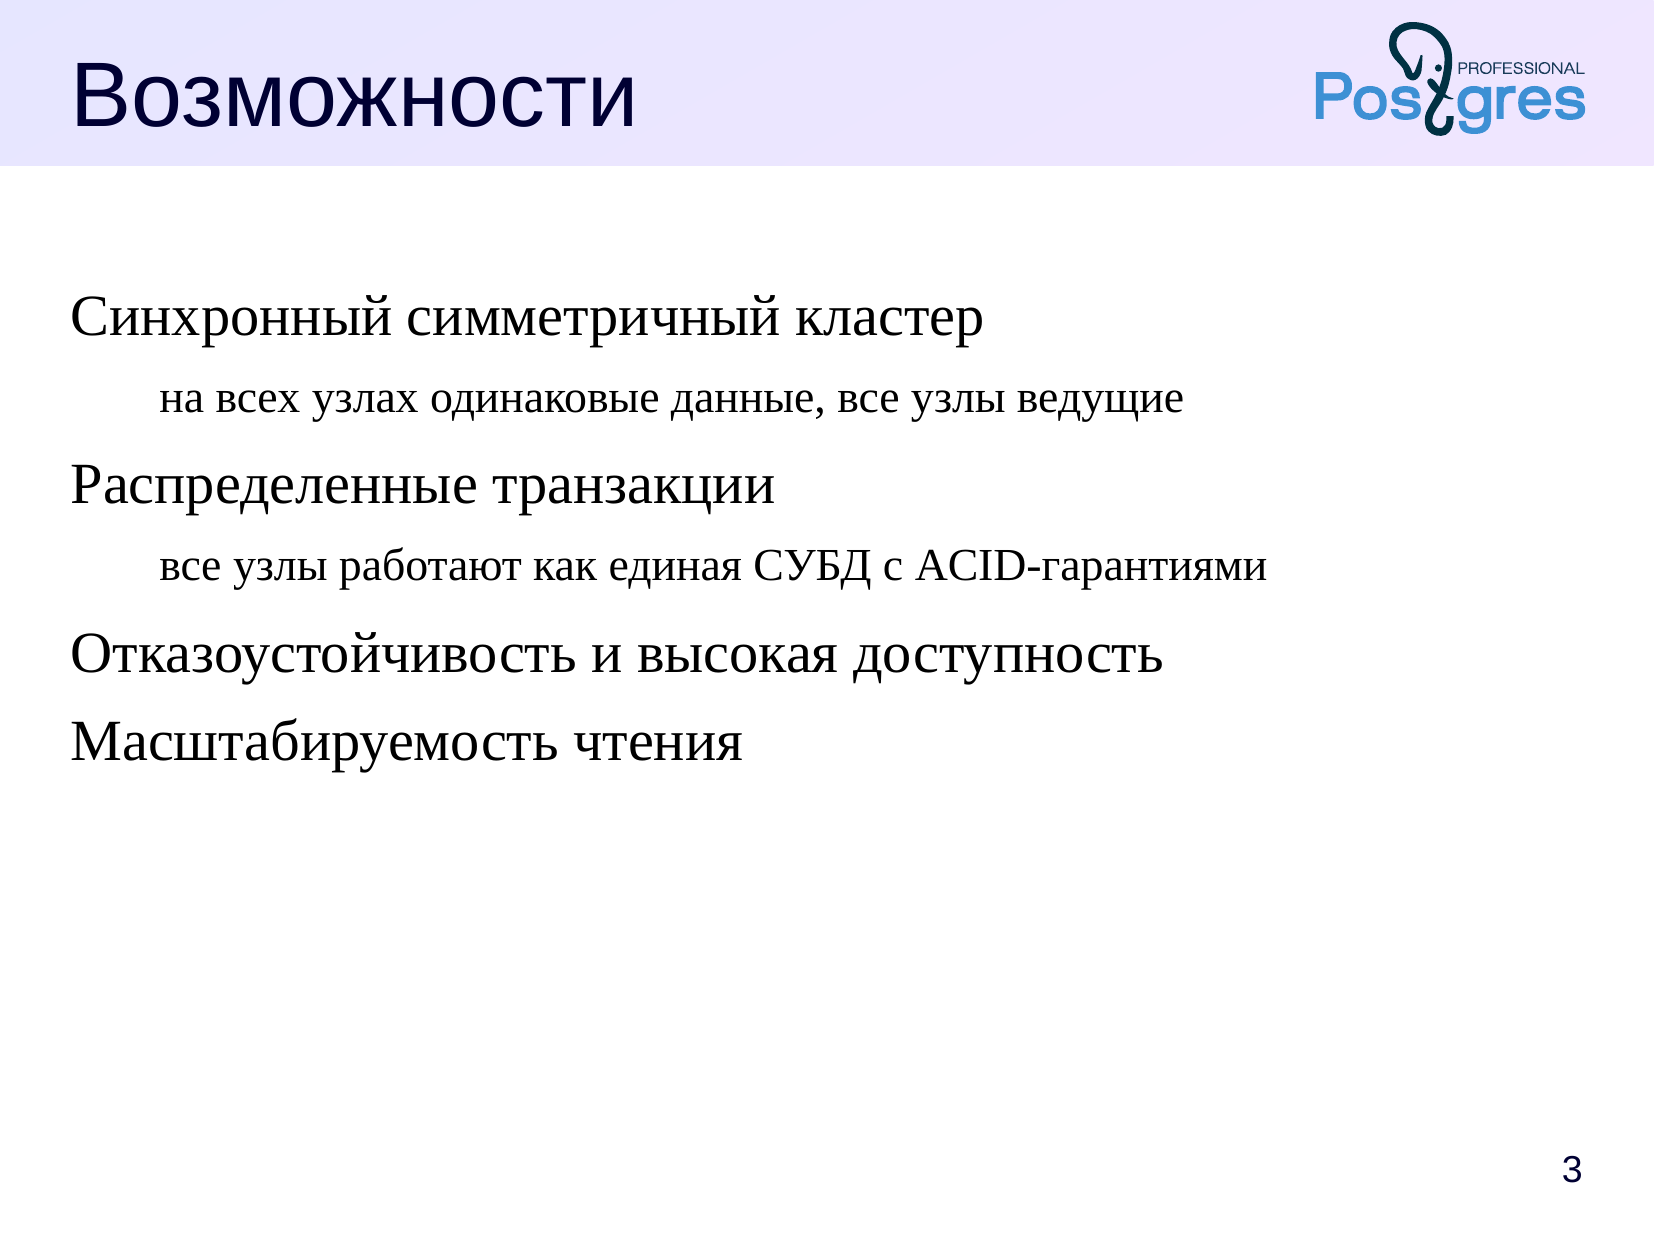

# Возможности
Синхронный симметричный кластер
на всех узлах одинаковые данные, все узлы ведущие
Распределенные транзакции
все узлы работают как единая СУБД с ACID-гарантиями
Отказоустойчивость и высокая доступность
Масштабируемость чтения